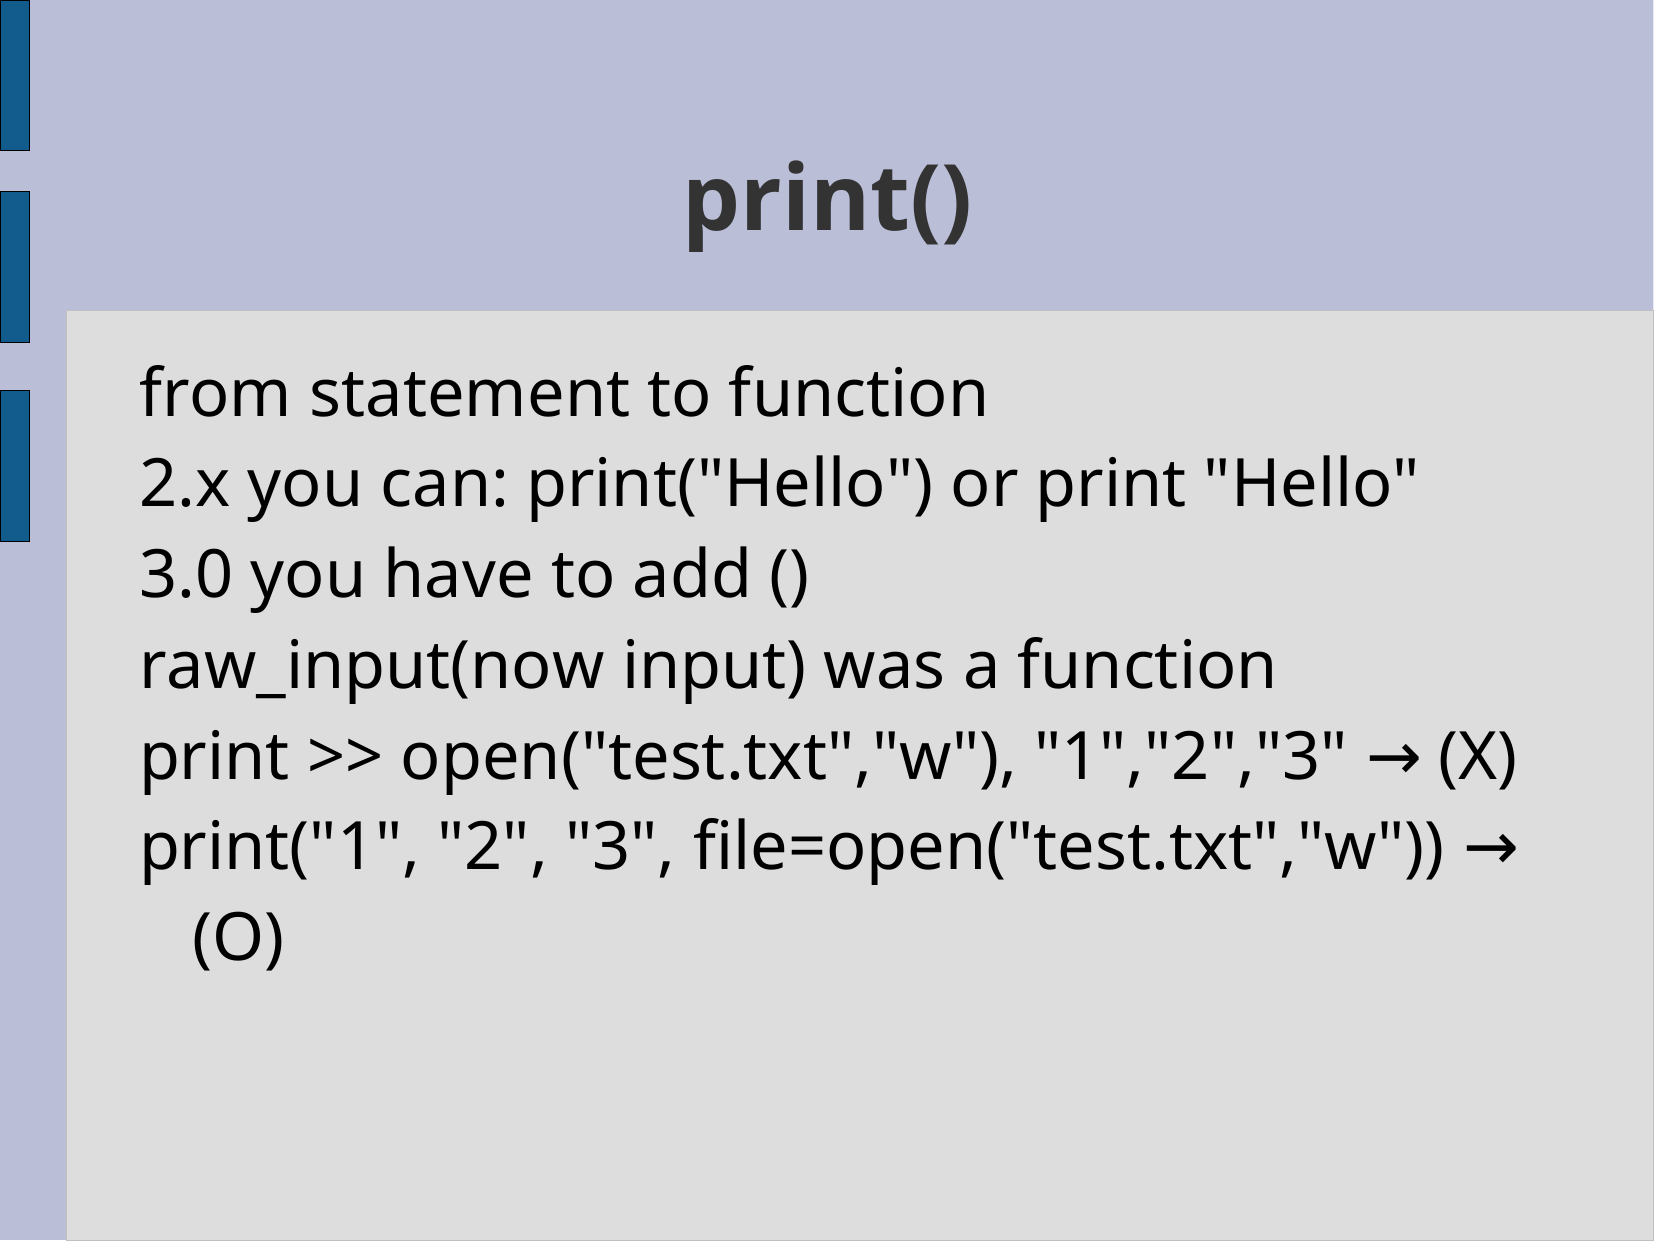

# print()
from statement to function
2.x you can: print("Hello") or print "Hello"
3.0 you have to add ()
raw_input(now input) was a function
print >> open("test.txt","w"), "1","2","3" → (X)
print("1", "2", "3", file=open("test.txt","w")) → (O)